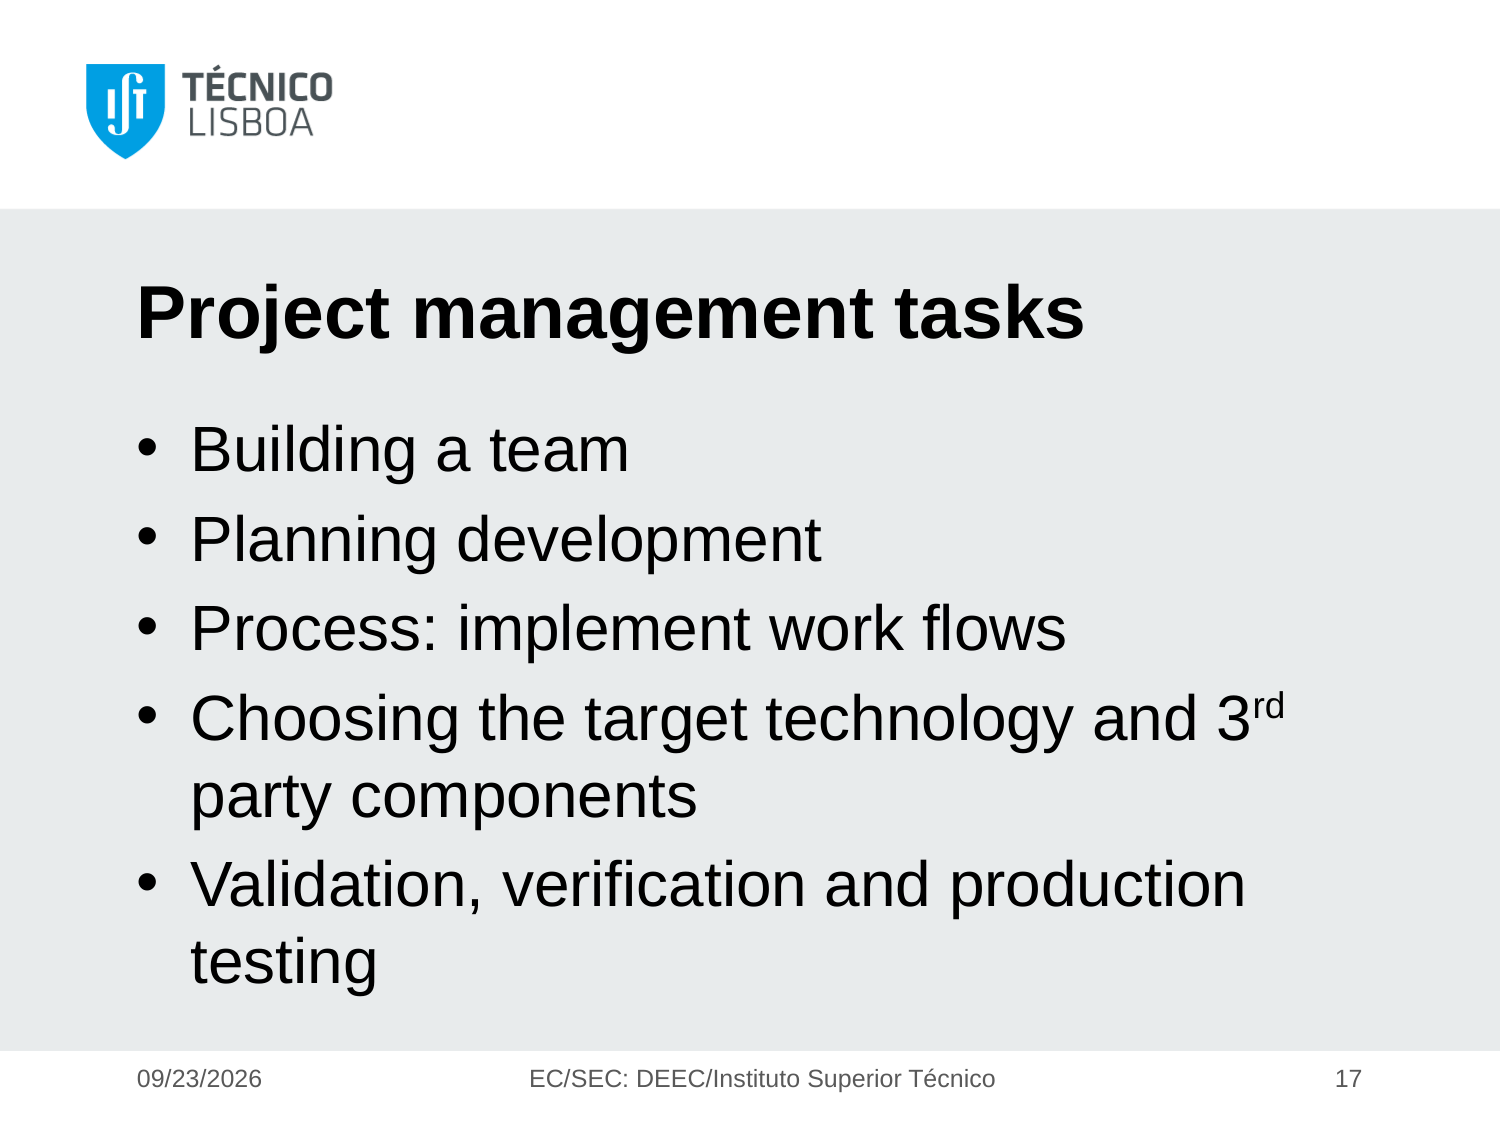

# Project management tasks
Building a team
Planning development
Process: implement work flows
Choosing the target technology and 3rd party components
Validation, verification and production testing
EC/SEC: DEEC/Instituto Superior Técnico